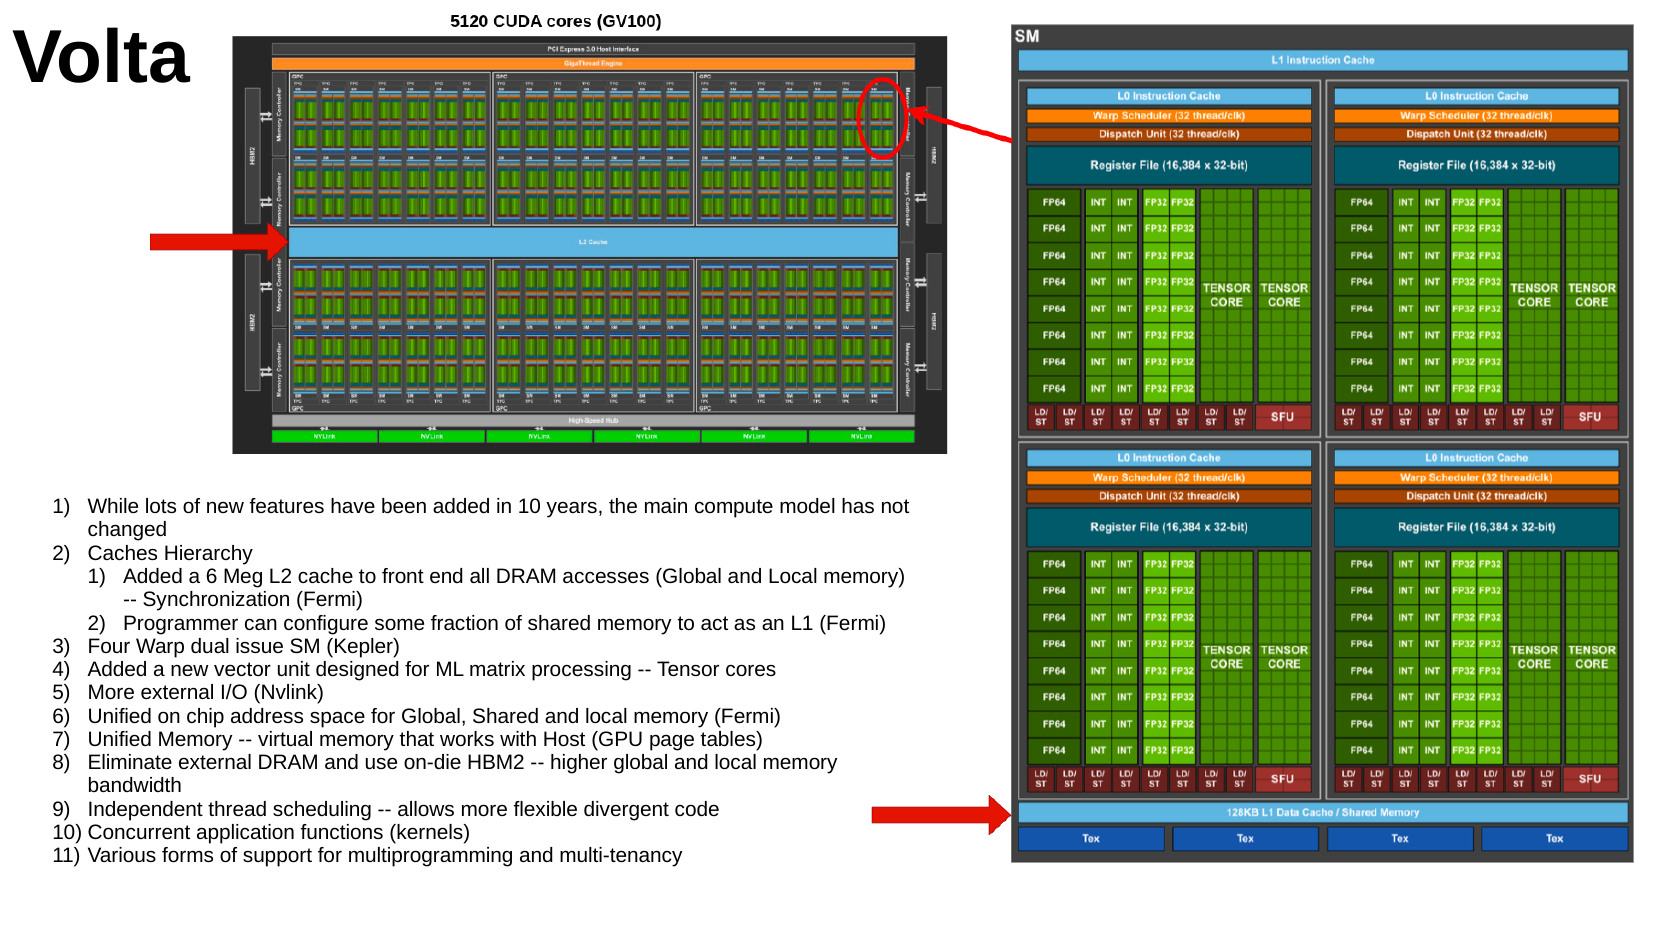

# Volta
While lots of new features have been added in 10 years, the main compute model has not changed
Caches Hierarchy
Added a 6 Meg L2 cache to front end all DRAM accesses (Global and Local memory) -- Synchronization (Fermi)
Programmer can configure some fraction of shared memory to act as an L1 (Fermi)
Four Warp dual issue SM (Kepler)
Added a new vector unit designed for ML matrix processing -- Tensor cores
More external I/O (Nvlink)
Unified on chip address space for Global, Shared and local memory (Fermi)
Unified Memory -- virtual memory that works with Host (GPU page tables)
Eliminate external DRAM and use on-die HBM2 -- higher global and local memory bandwidth
Independent thread scheduling -- allows more flexible divergent code
Concurrent application functions (kernels)
Various forms of support for multiprogramming and multi-tenancy